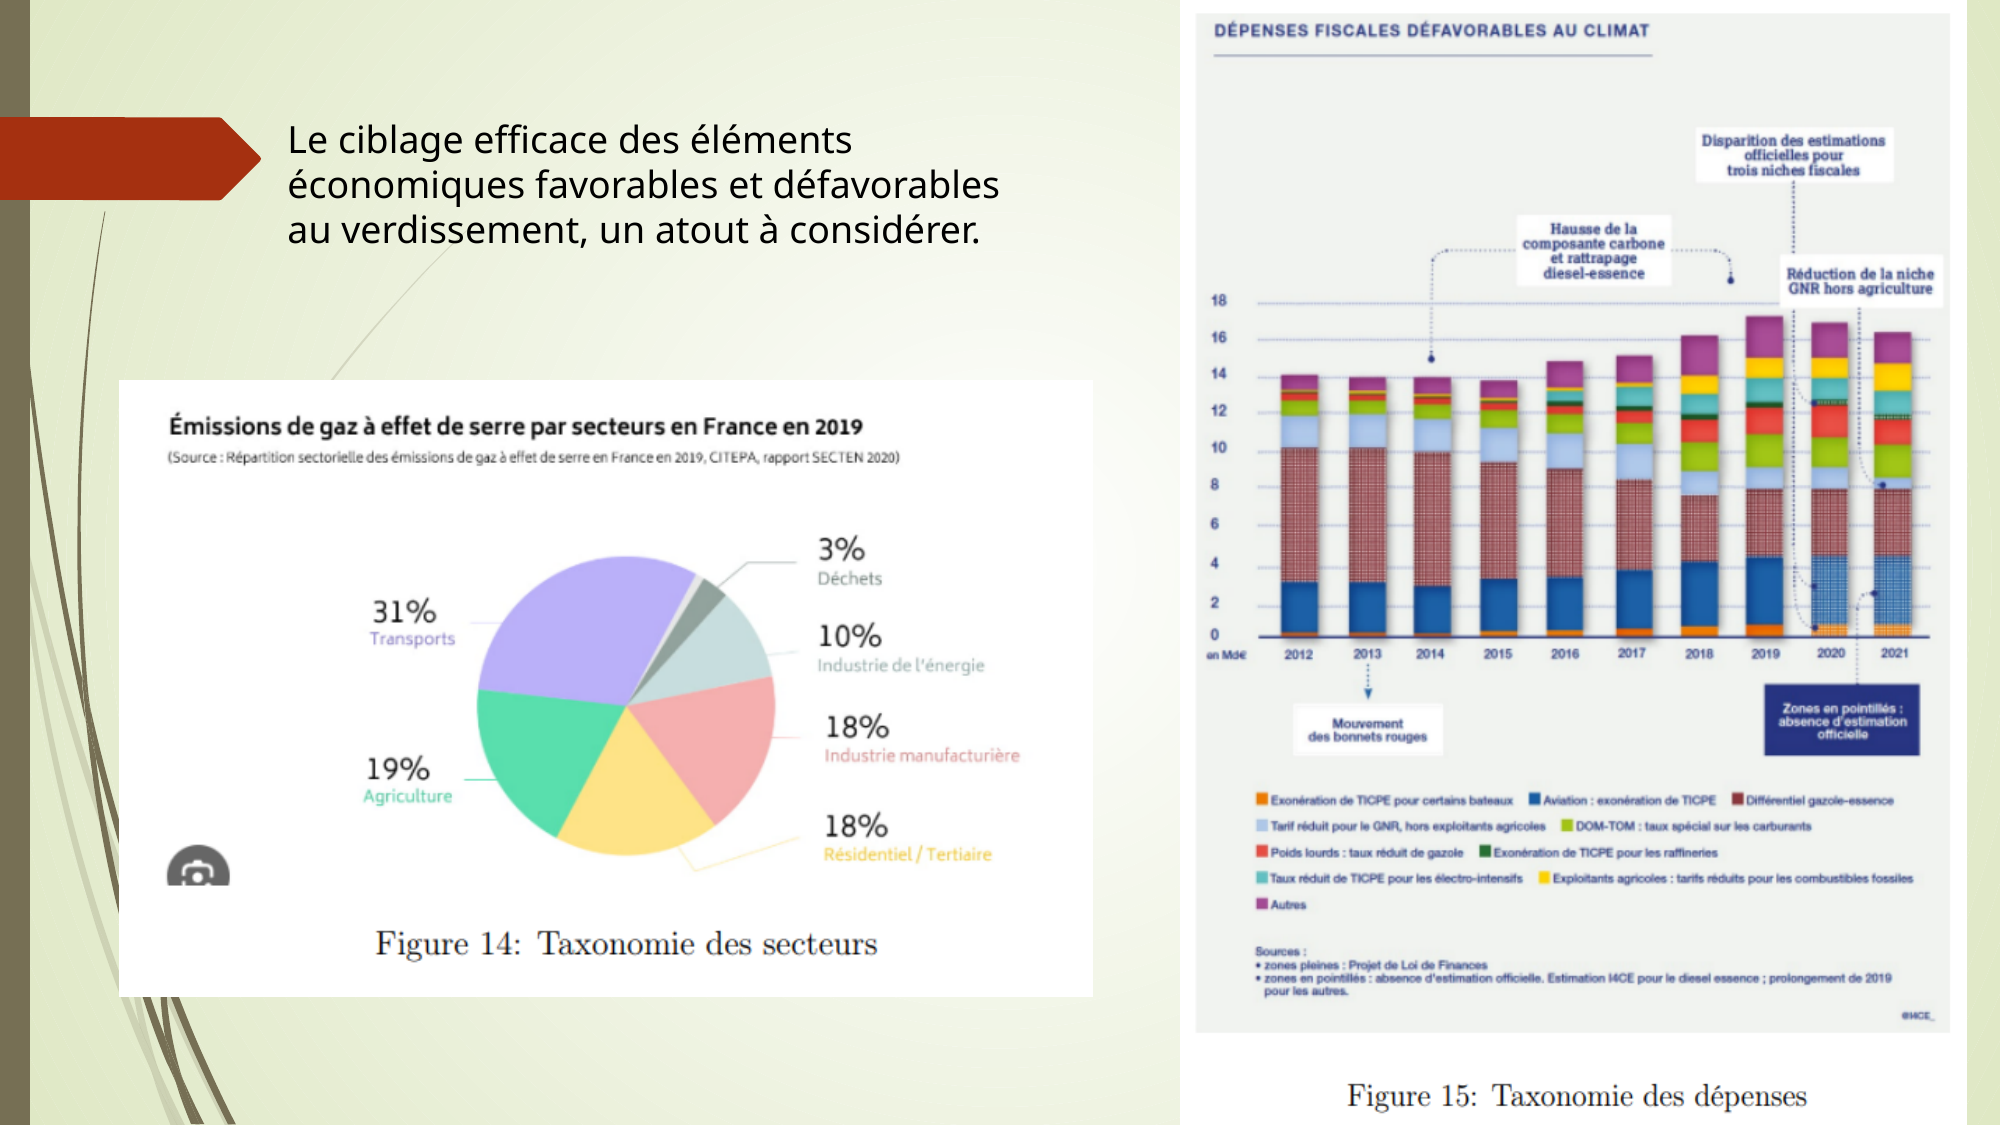

Le ciblage efficace des éléments économiques favorables et défavorables au verdissement, un atout à considérer.